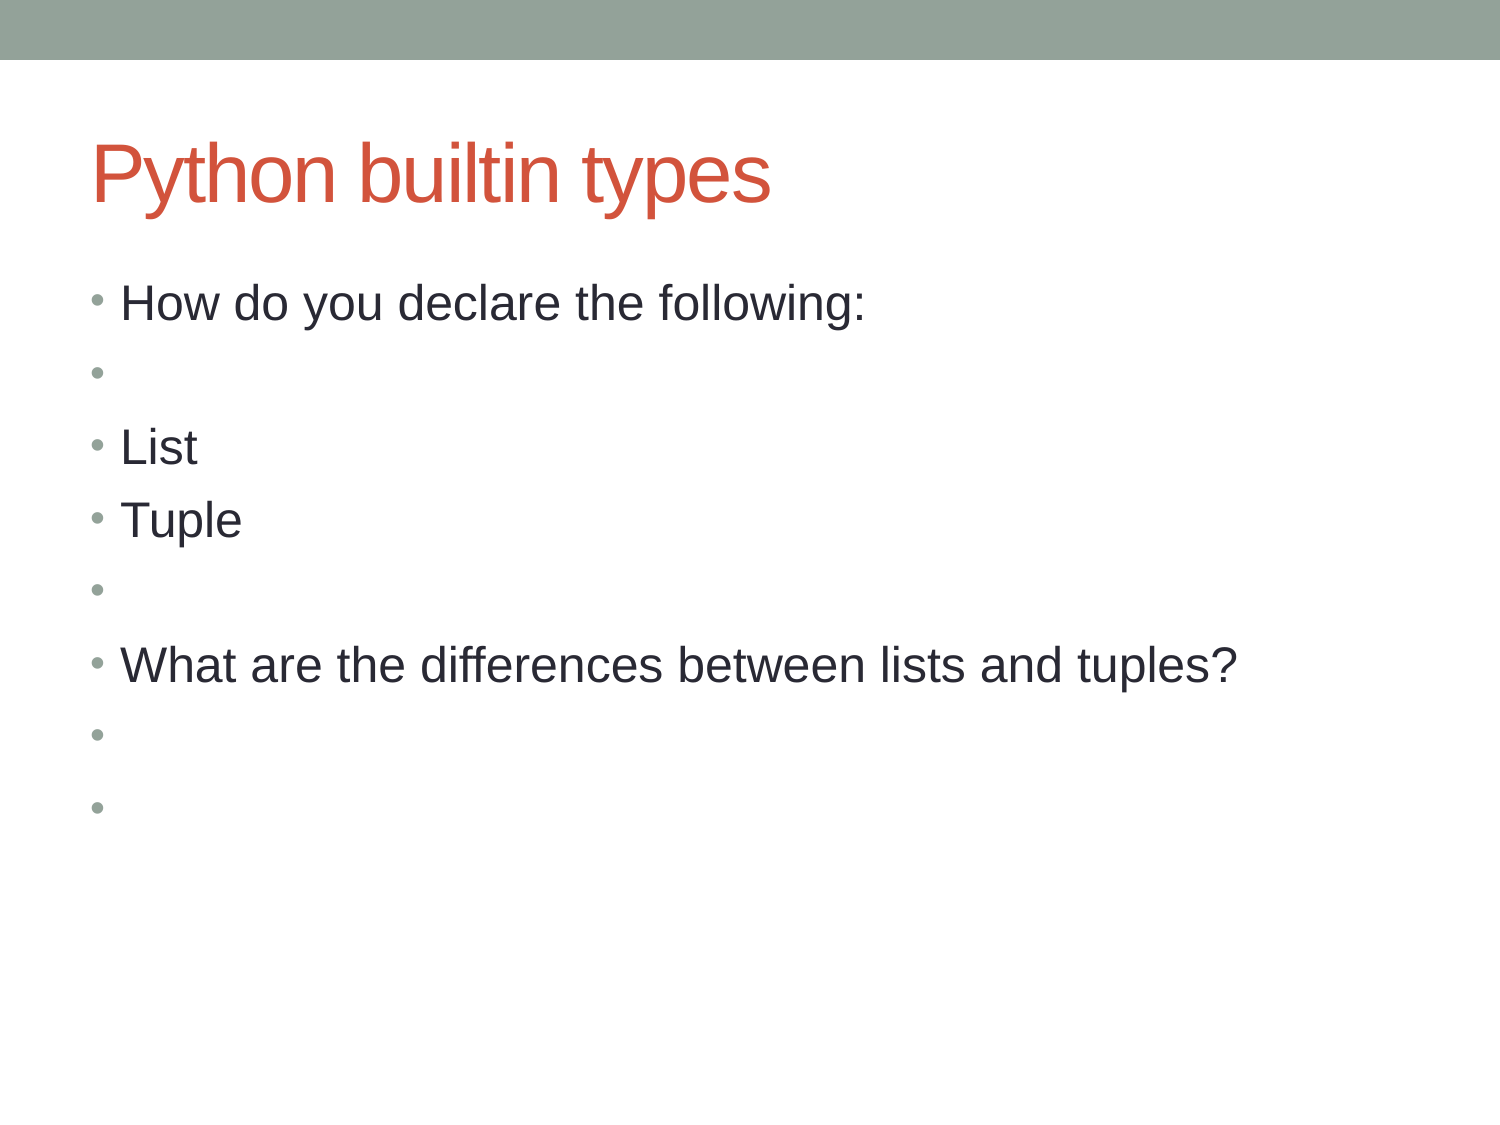

# Python builtin types
How do you declare the following:
List
Tuple
What are the differences between lists and tuples?